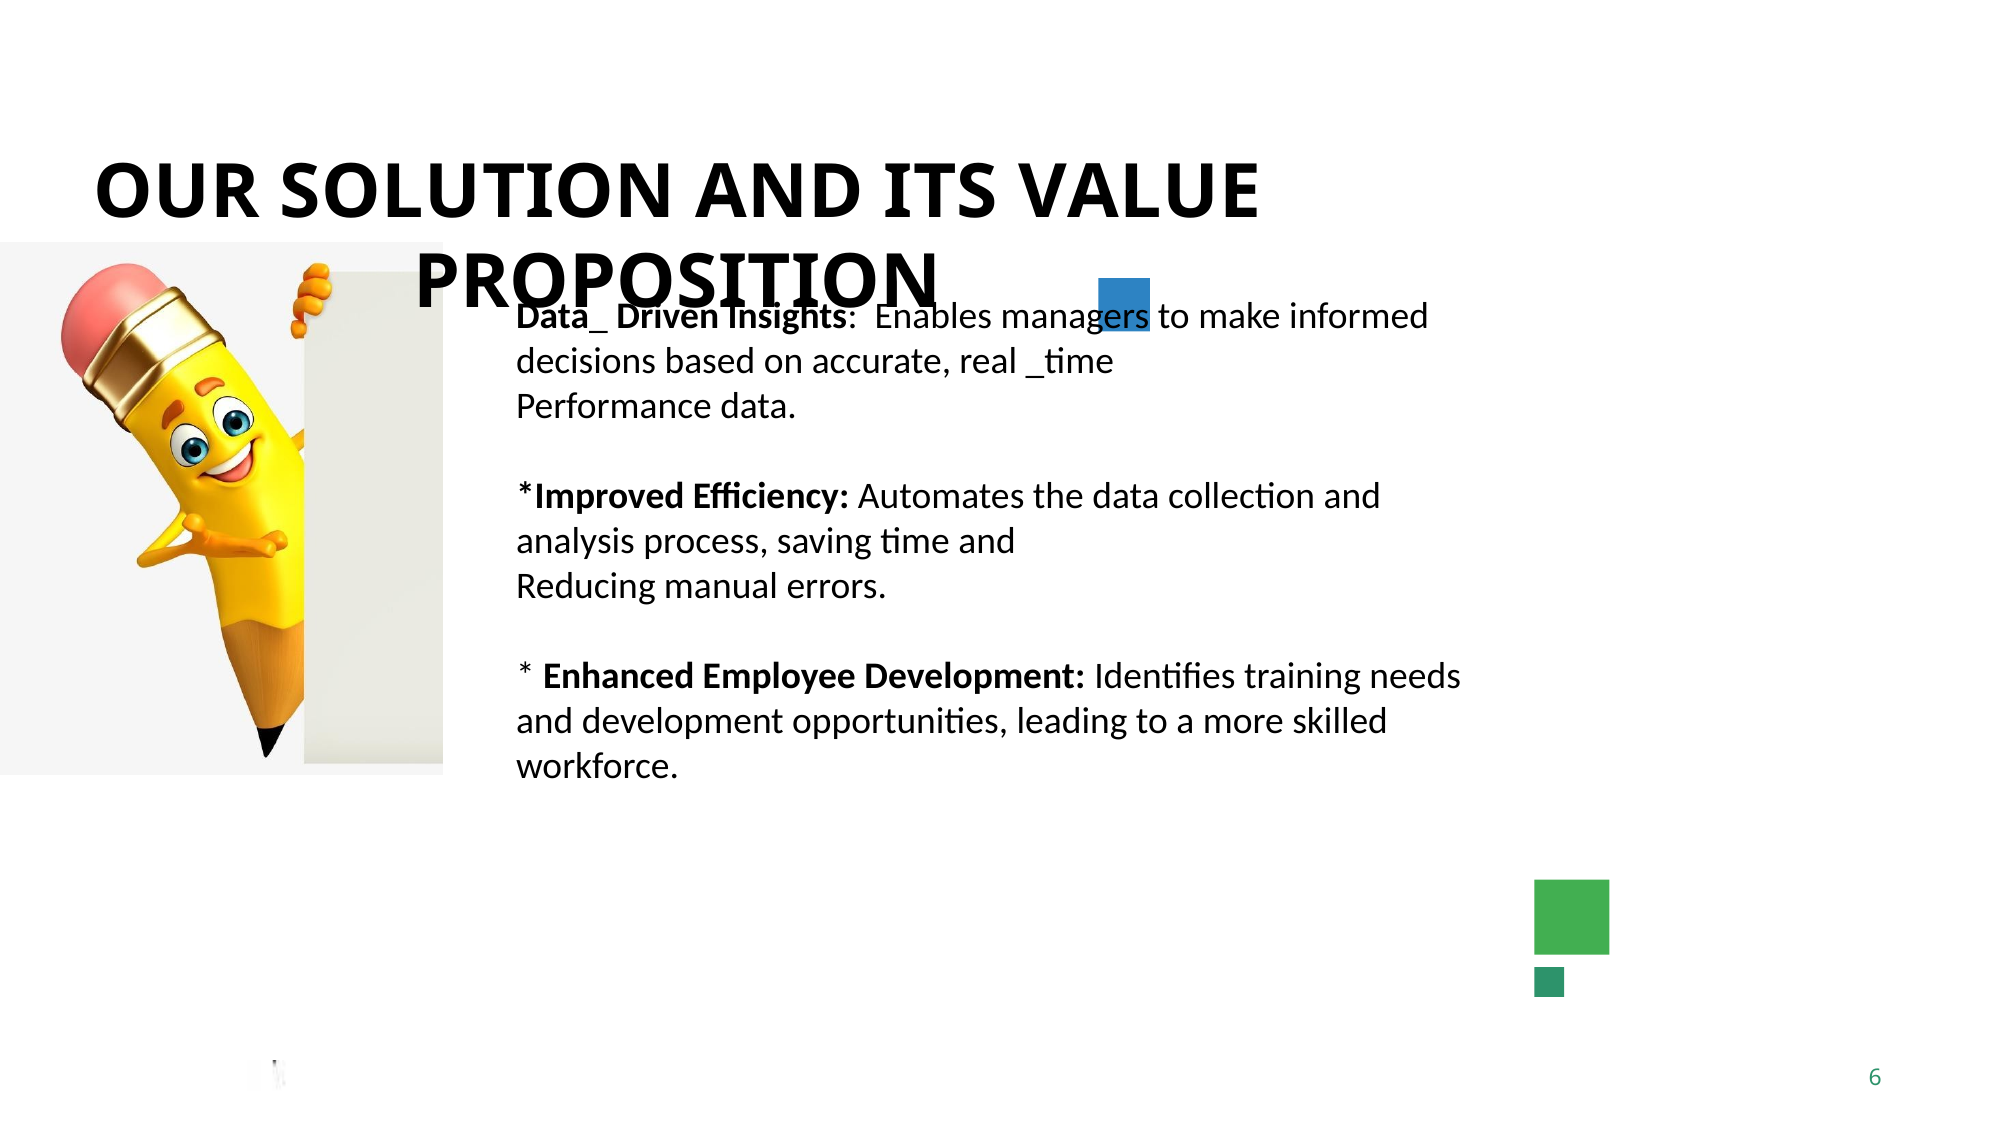

# OUR SOLUTION AND ITS VALUE PROPOSITION
Data_ Driven Insights: Enables managers to make informed decisions based on accurate, real _time
Performance data.
*Improved Efficiency: Automates the data collection and analysis process, saving time and
Reducing manual errors.
* Enhanced Employee Development: Identifies training needs and development opportunities, leading to a more skilled workforce.